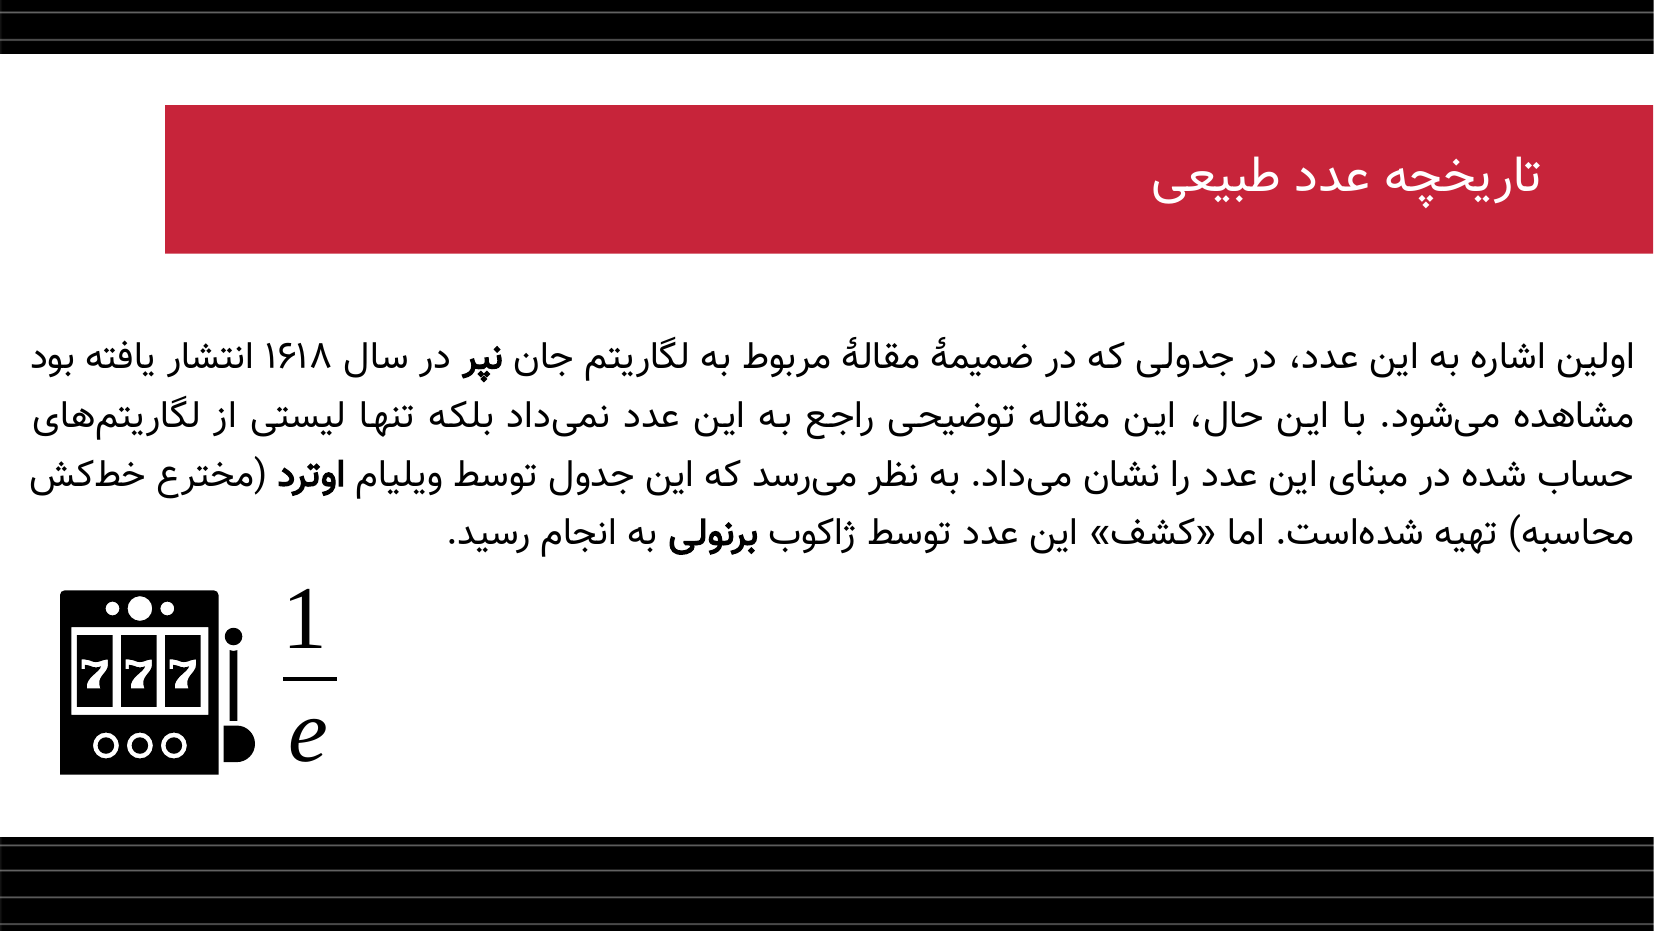

تاریخچه عدد طبیعی
# اولین اشاره به این عدد، در جدولی که در ضمیمهٔ مقالهٔ مربوط به لگاریتم جان نپر در سال ۱۶۱۸ انتشار یافته بود مشاهده می‌شود. با این حال، این مقاله توضیحی راجع به این عدد نمی‌داد بلکه تنها لیستی از لگاریتم‌های حساب شده در مبنای این عدد را نشان می‌داد. به نظر می‌رسد که این جدول توسط ویلیام اوترد (مخترع خط‌کش محاسبه) تهیه شده‌است. اما «کشف» این عدد توسط ژاکوب برنولی به انجام رسید.